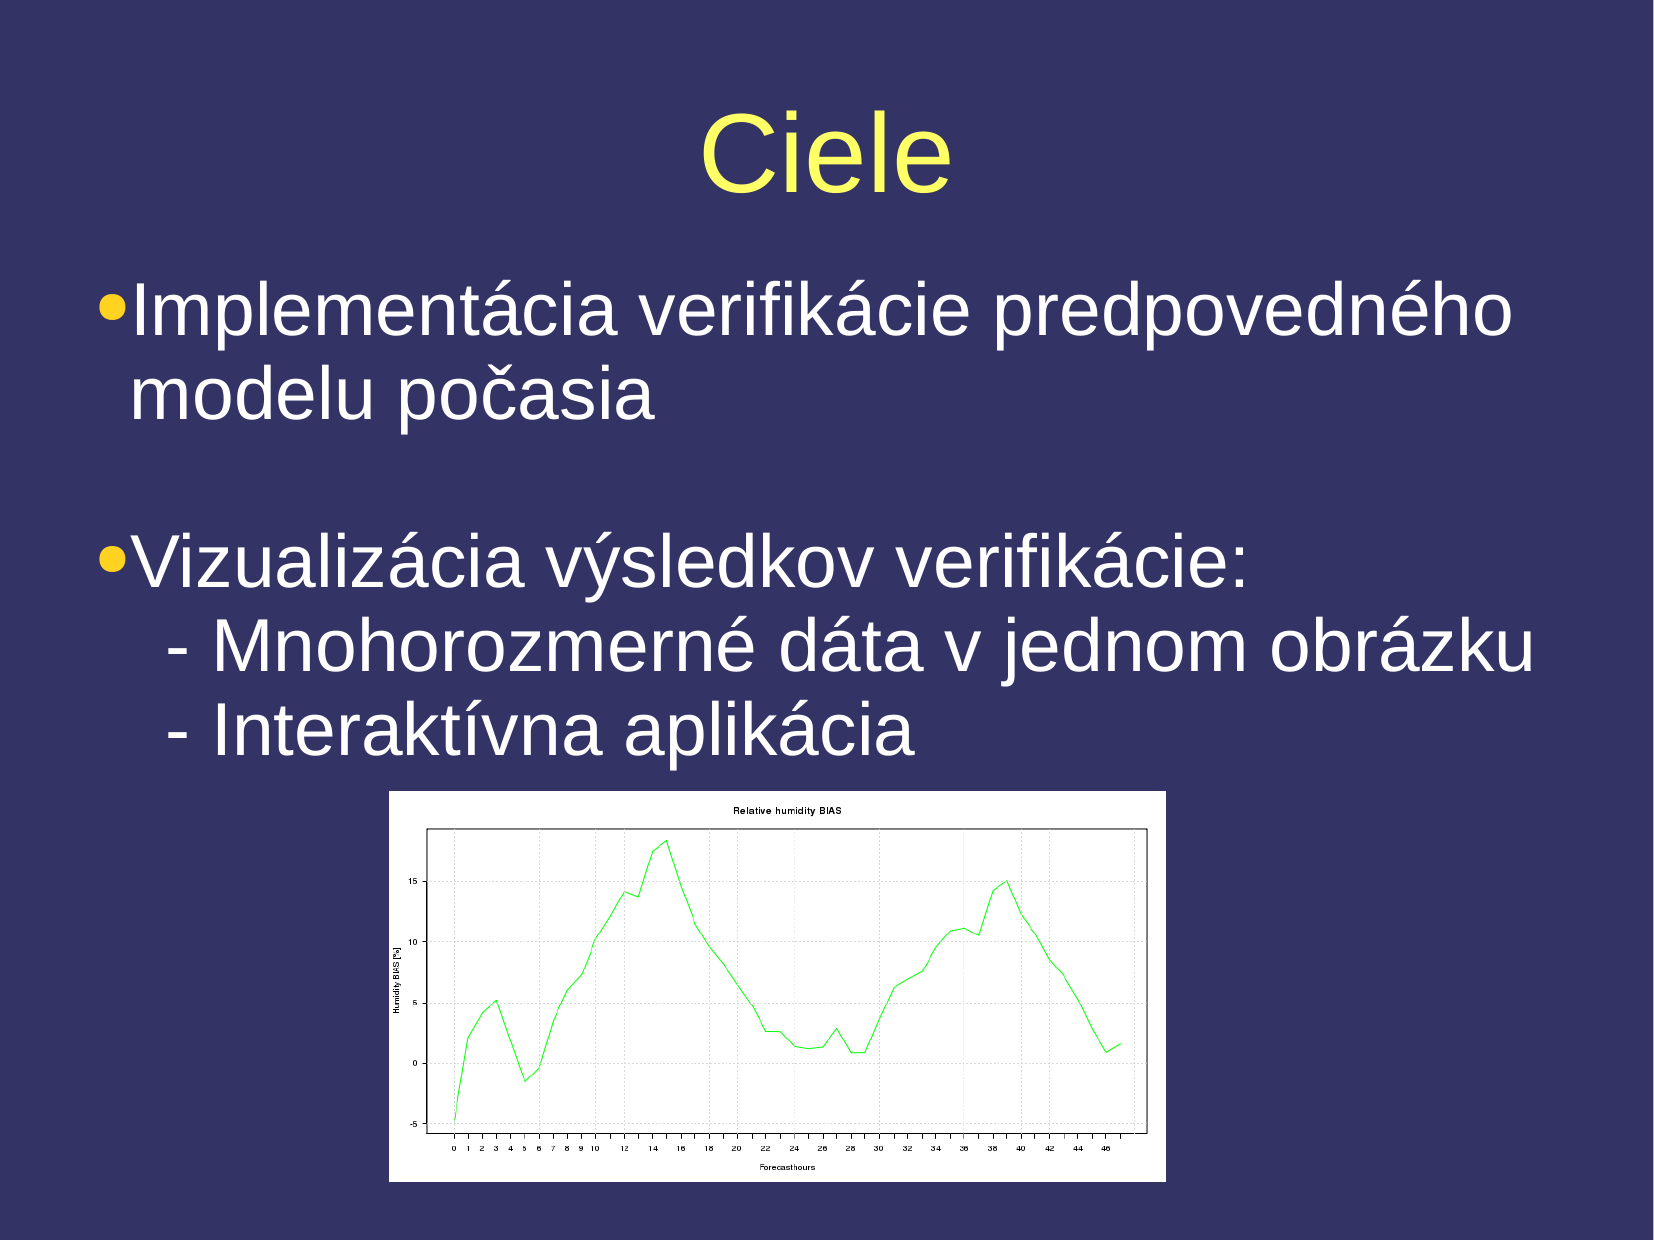

# Ciele
Implementácia verifikácie predpovedného modelu počasia
Vizualizácia výsledkov verifikácie:
- Mnohorozmerné dáta v jednom obrázku
- Interaktívna aplikácia